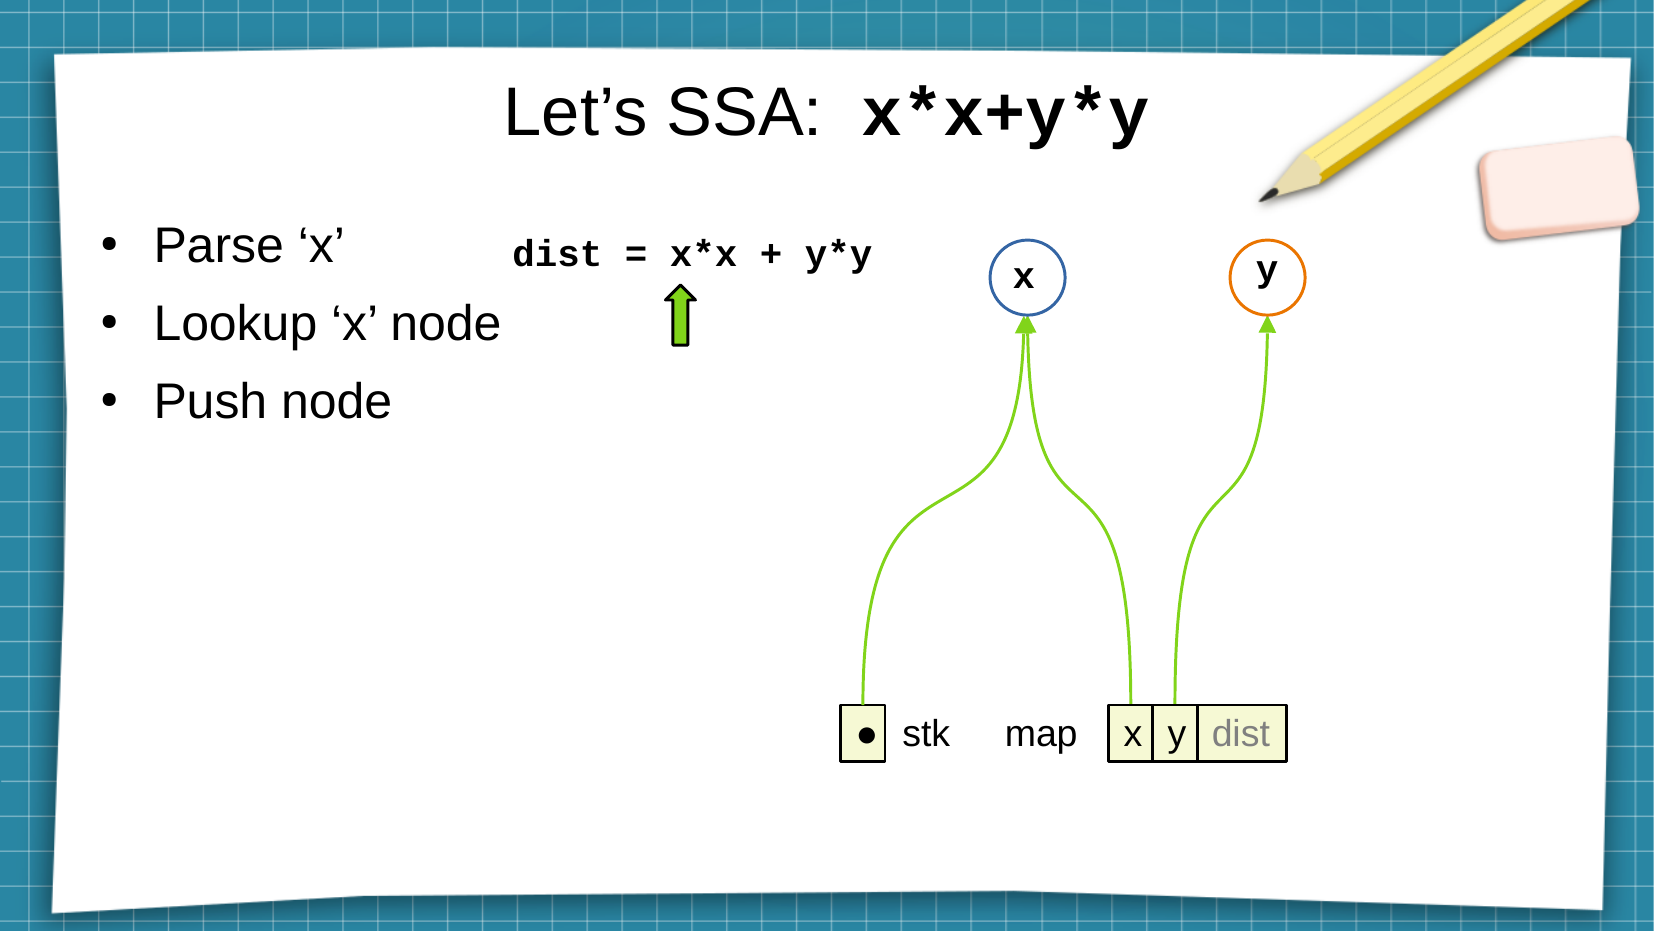

# Let’s SSA: x*x+y*y
Parse ‘x’
Lookup ‘x’ node
Push node
dist = x*x + y*y
y
x
●
stk
x
y
dist
map